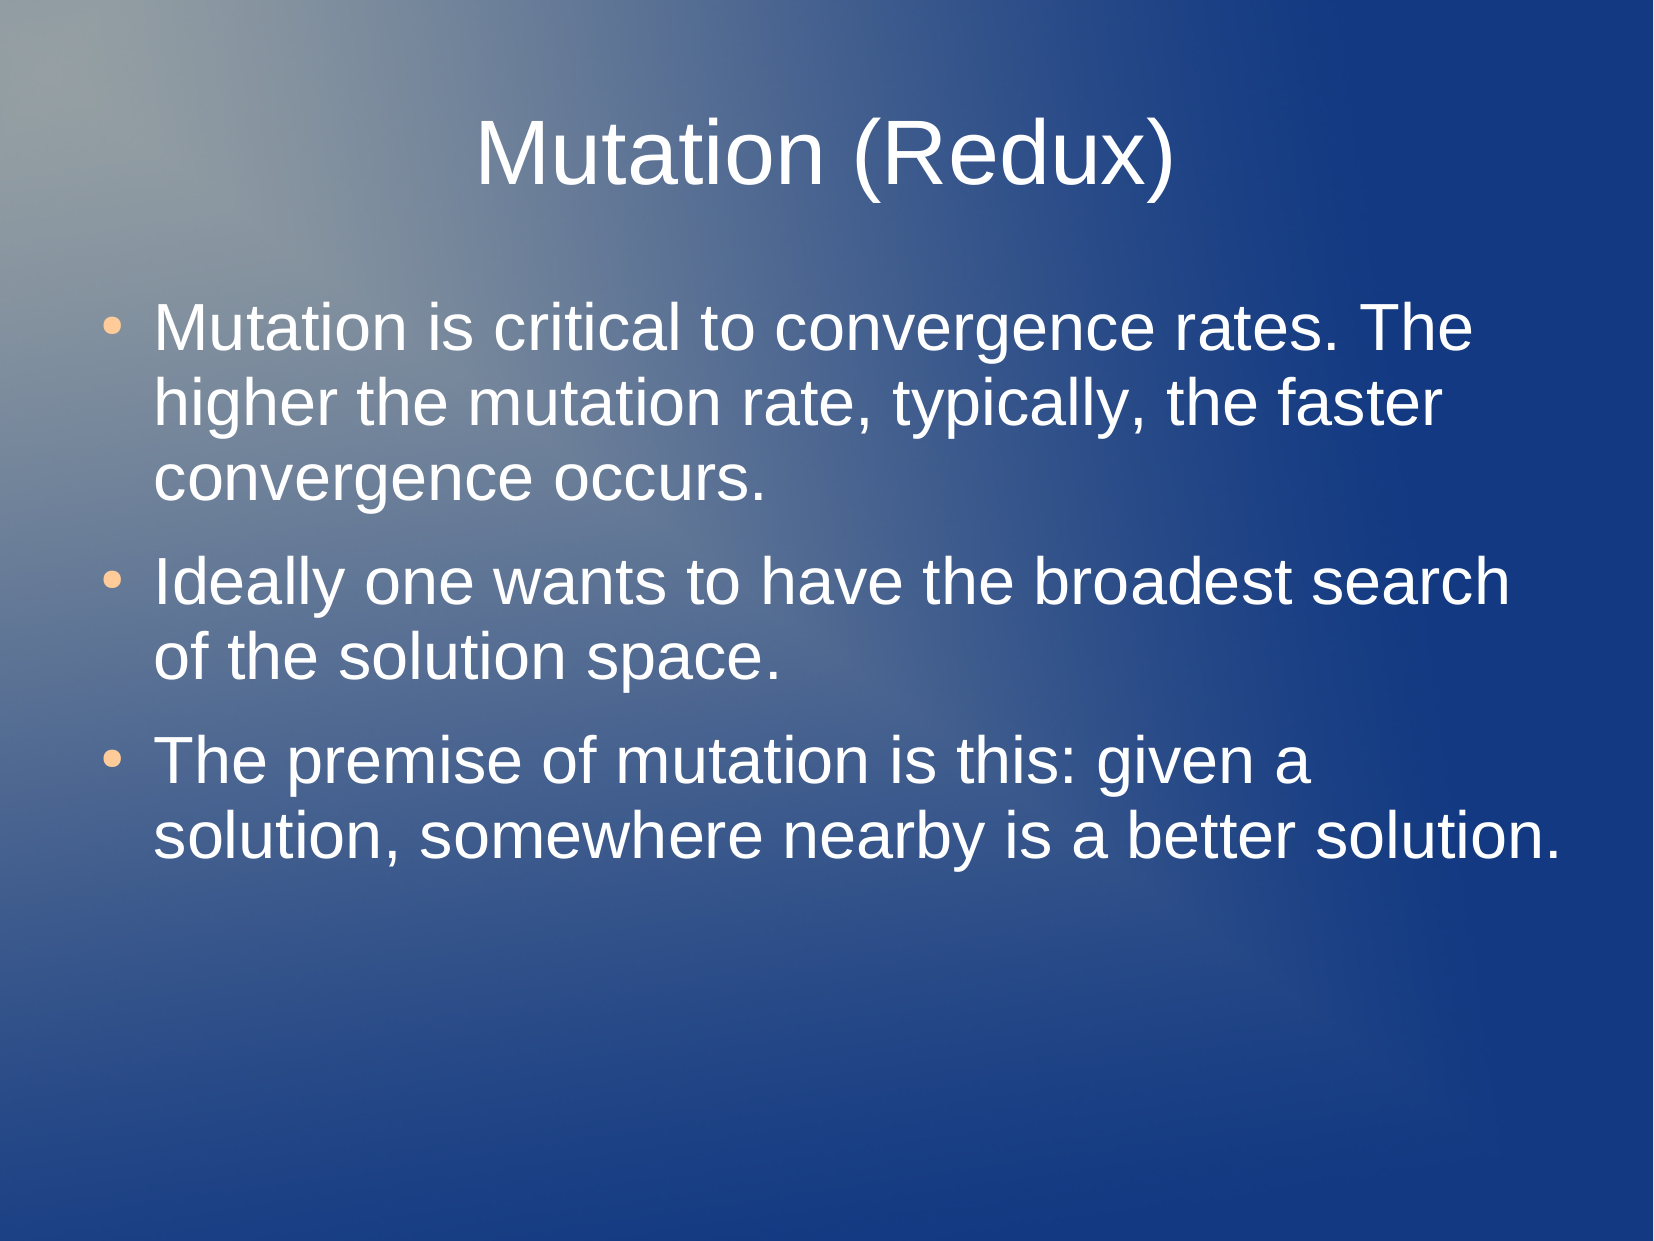

# Mutation (Redux)
Mutation is critical to convergence rates. The higher the mutation rate, typically, the faster convergence occurs.
Ideally one wants to have the broadest search of the solution space.
The premise of mutation is this: given a solution, somewhere nearby is a better solution.